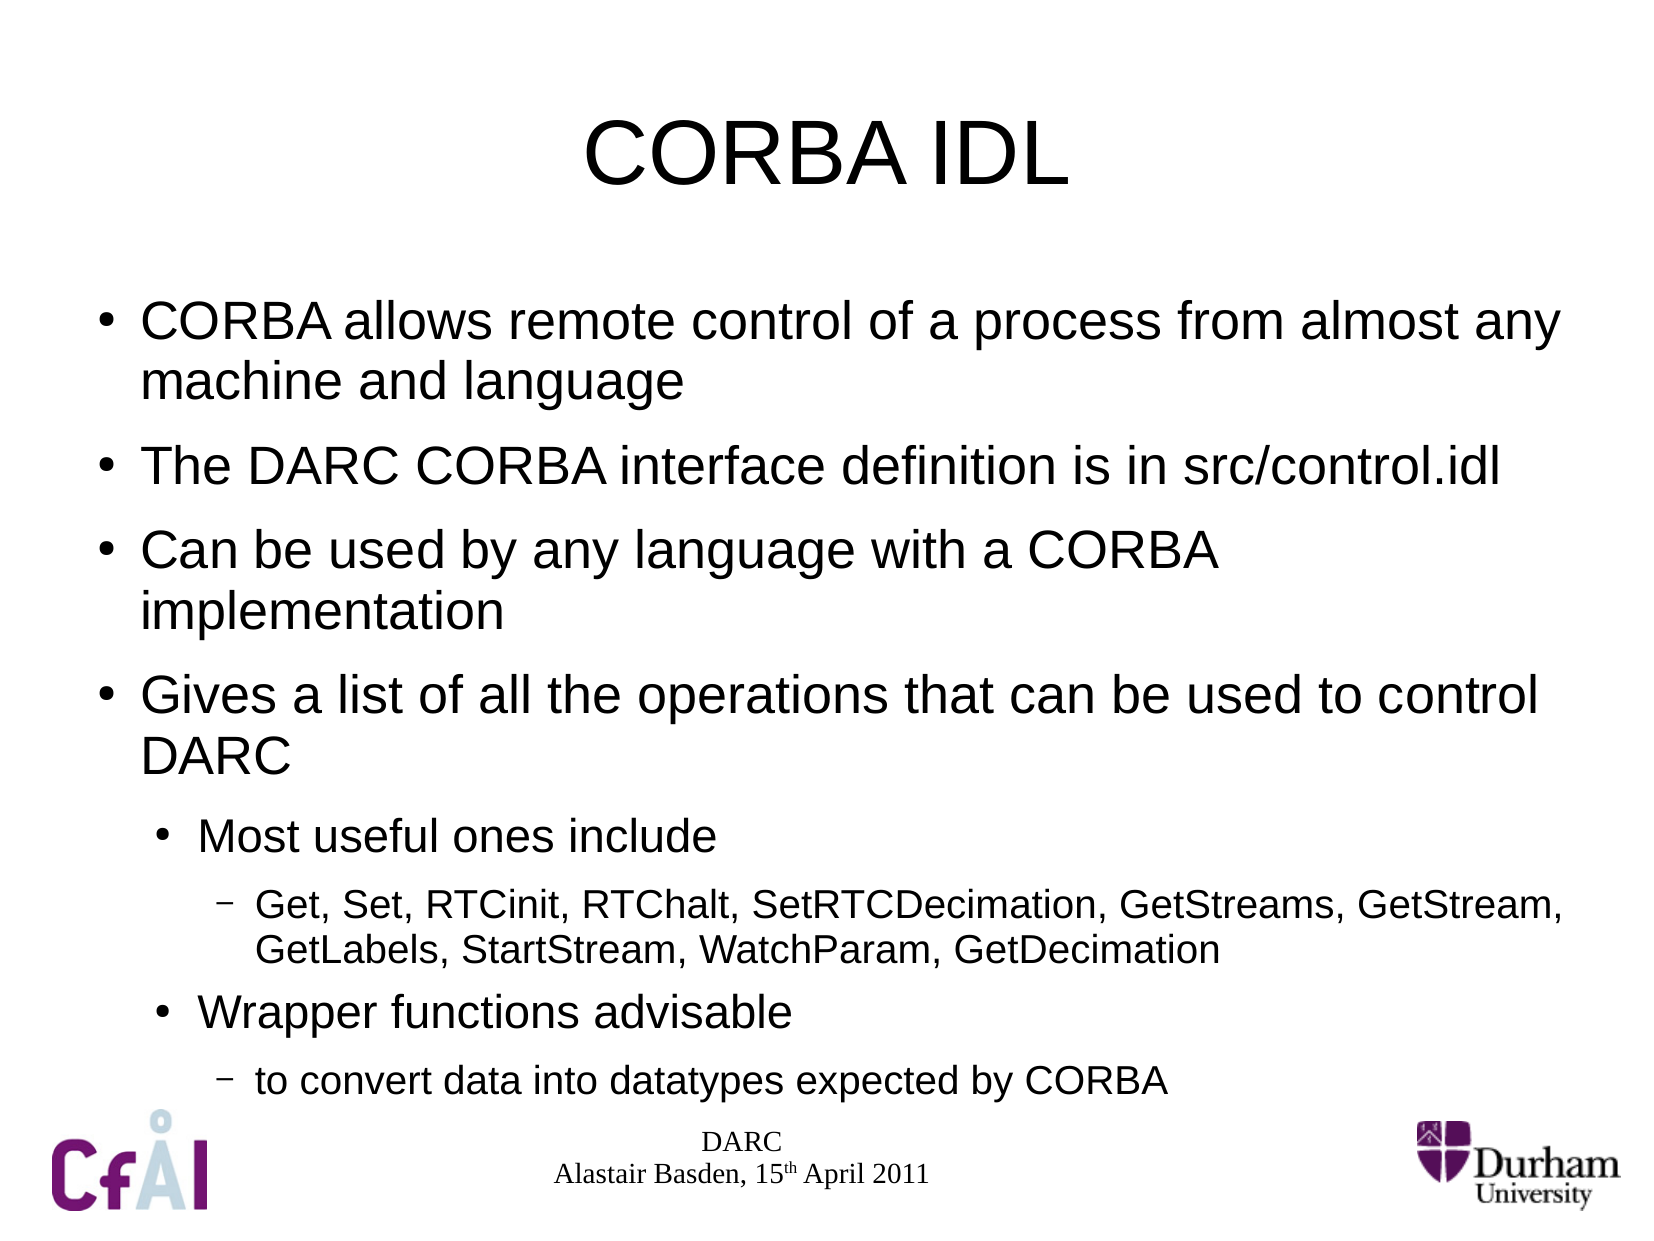

# CORBA IDL
CORBA allows remote control of a process from almost any machine and language
The DARC CORBA interface definition is in src/control.idl
Can be used by any language with a CORBA implementation
Gives a list of all the operations that can be used to control DARC
Most useful ones include
Get, Set, RTCinit, RTChalt, SetRTCDecimation, GetStreams, GetStream, GetLabels, StartStream, WatchParam, GetDecimation
Wrapper functions advisable
to convert data into datatypes expected by CORBA